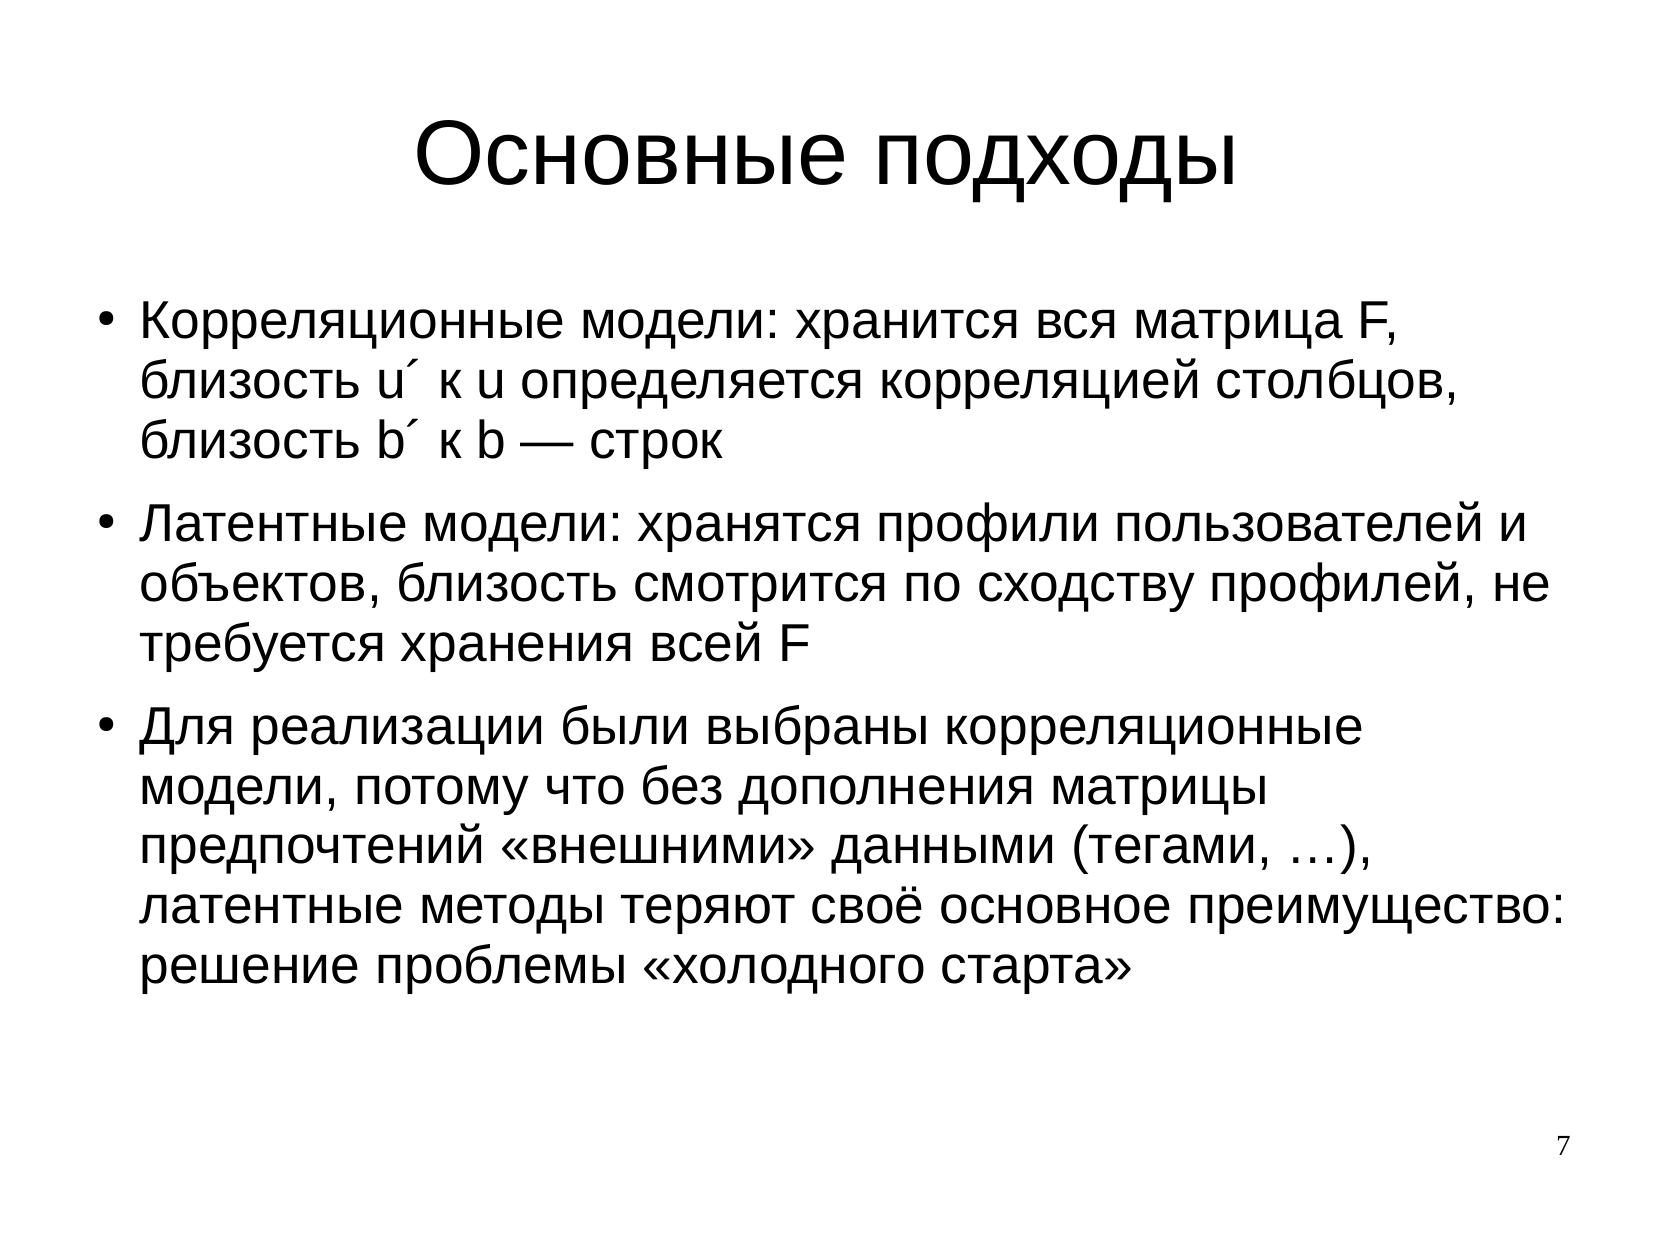

# Основные подходы
Корреляционные модели: хранится вся матрица F, близость u´ к u определяется корреляцией столбцов, близость b´ к b — строк
Латентные модели: хранятся профили пользователей и объектов, близость смотрится по сходству профилей, не требуется хранения всей F
Для реализации были выбраны корреляционные модели, потому что без дополнения матрицы предпочтений «внешними» данными (тегами, …), латентные методы теряют своё основное преимущество: решение проблемы «холодного старта»
7